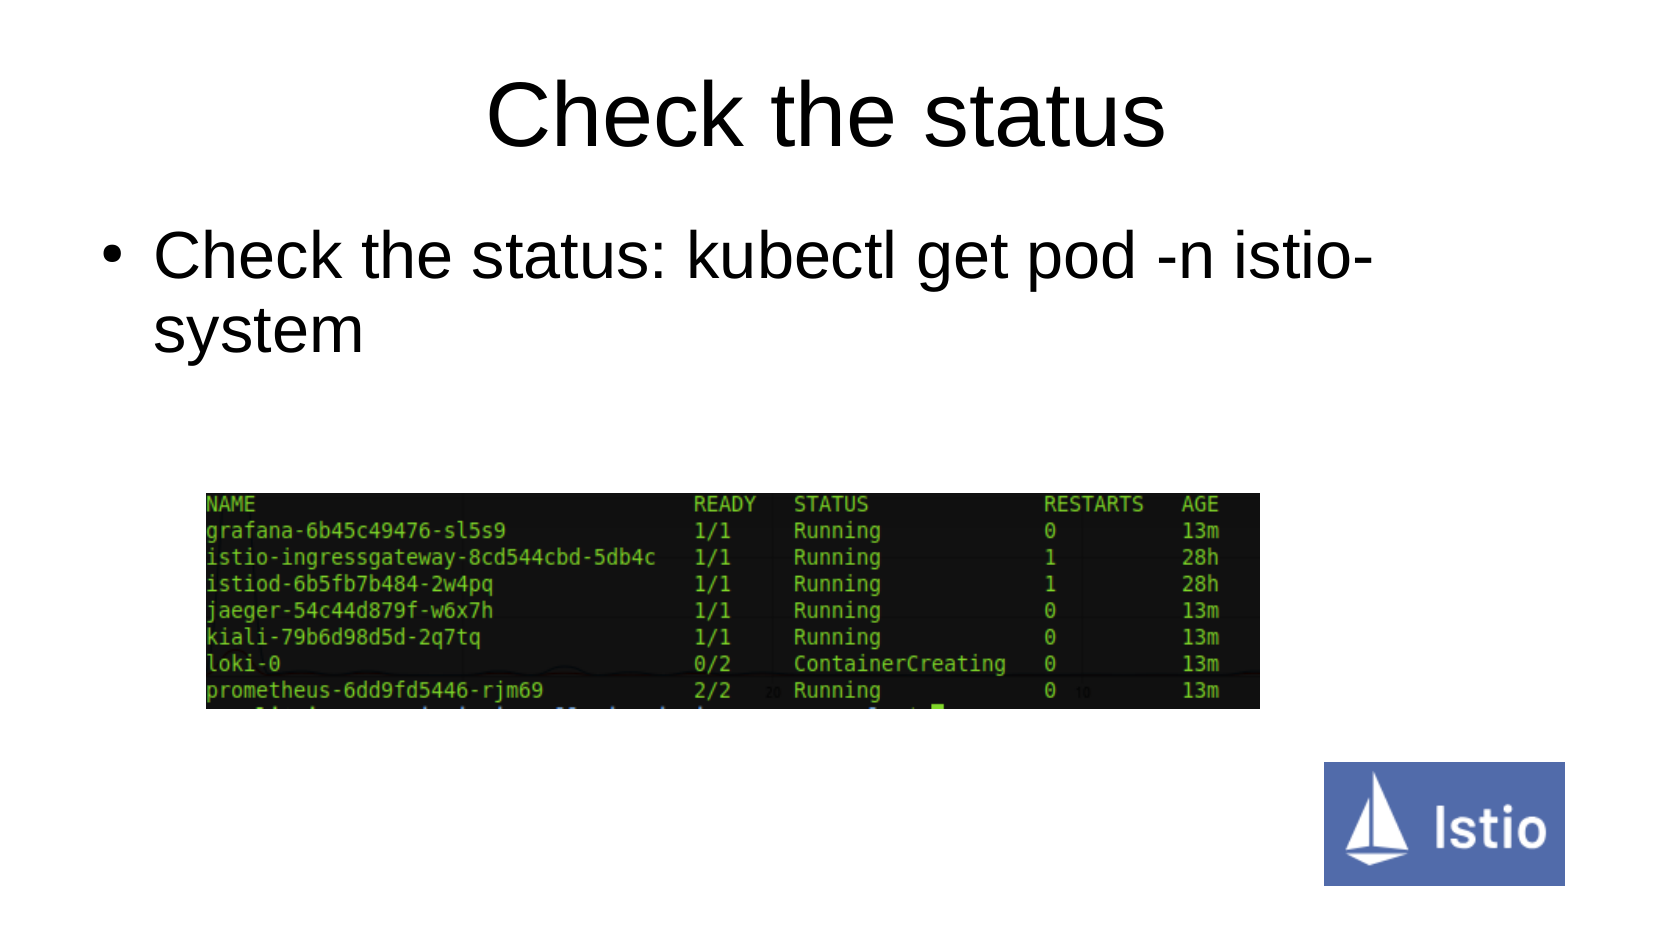

# Check the status
Check the status: kubectl get pod -n istio-system